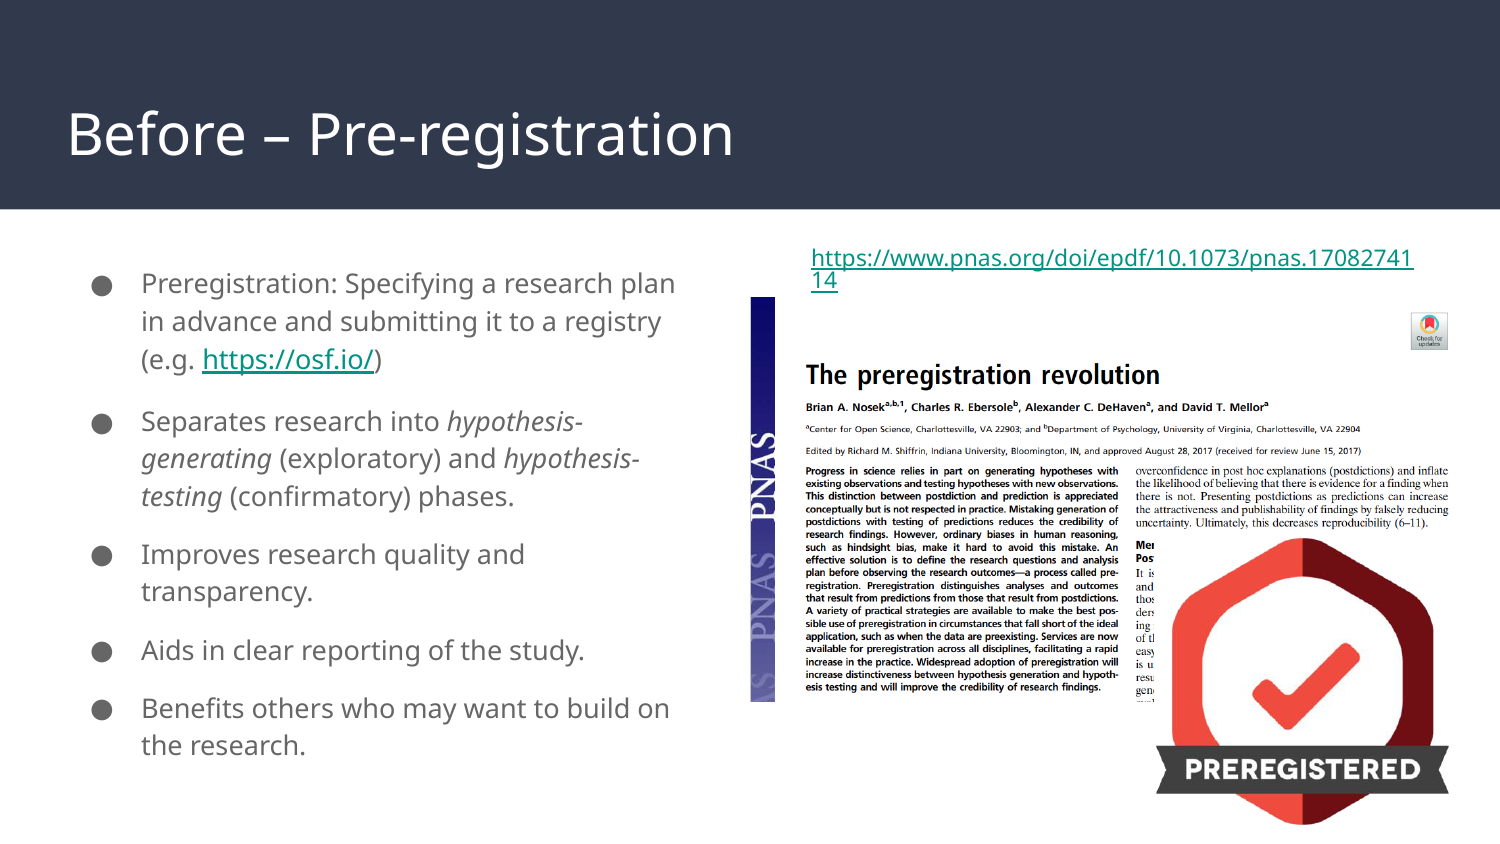

# Before – Pre-registration
https://www.pnas.org/doi/epdf/10.1073/pnas.1708274114
Preregistration: Specifying a research plan in advance and submitting it to a registry
(e.g. https://osf.io/)
Separates research into hypothesis-generating (exploratory) and hypothesis-testing (confirmatory) phases.
Improves research quality and transparency.
Aids in clear reporting of the study.
Benefits others who may want to build on the research.